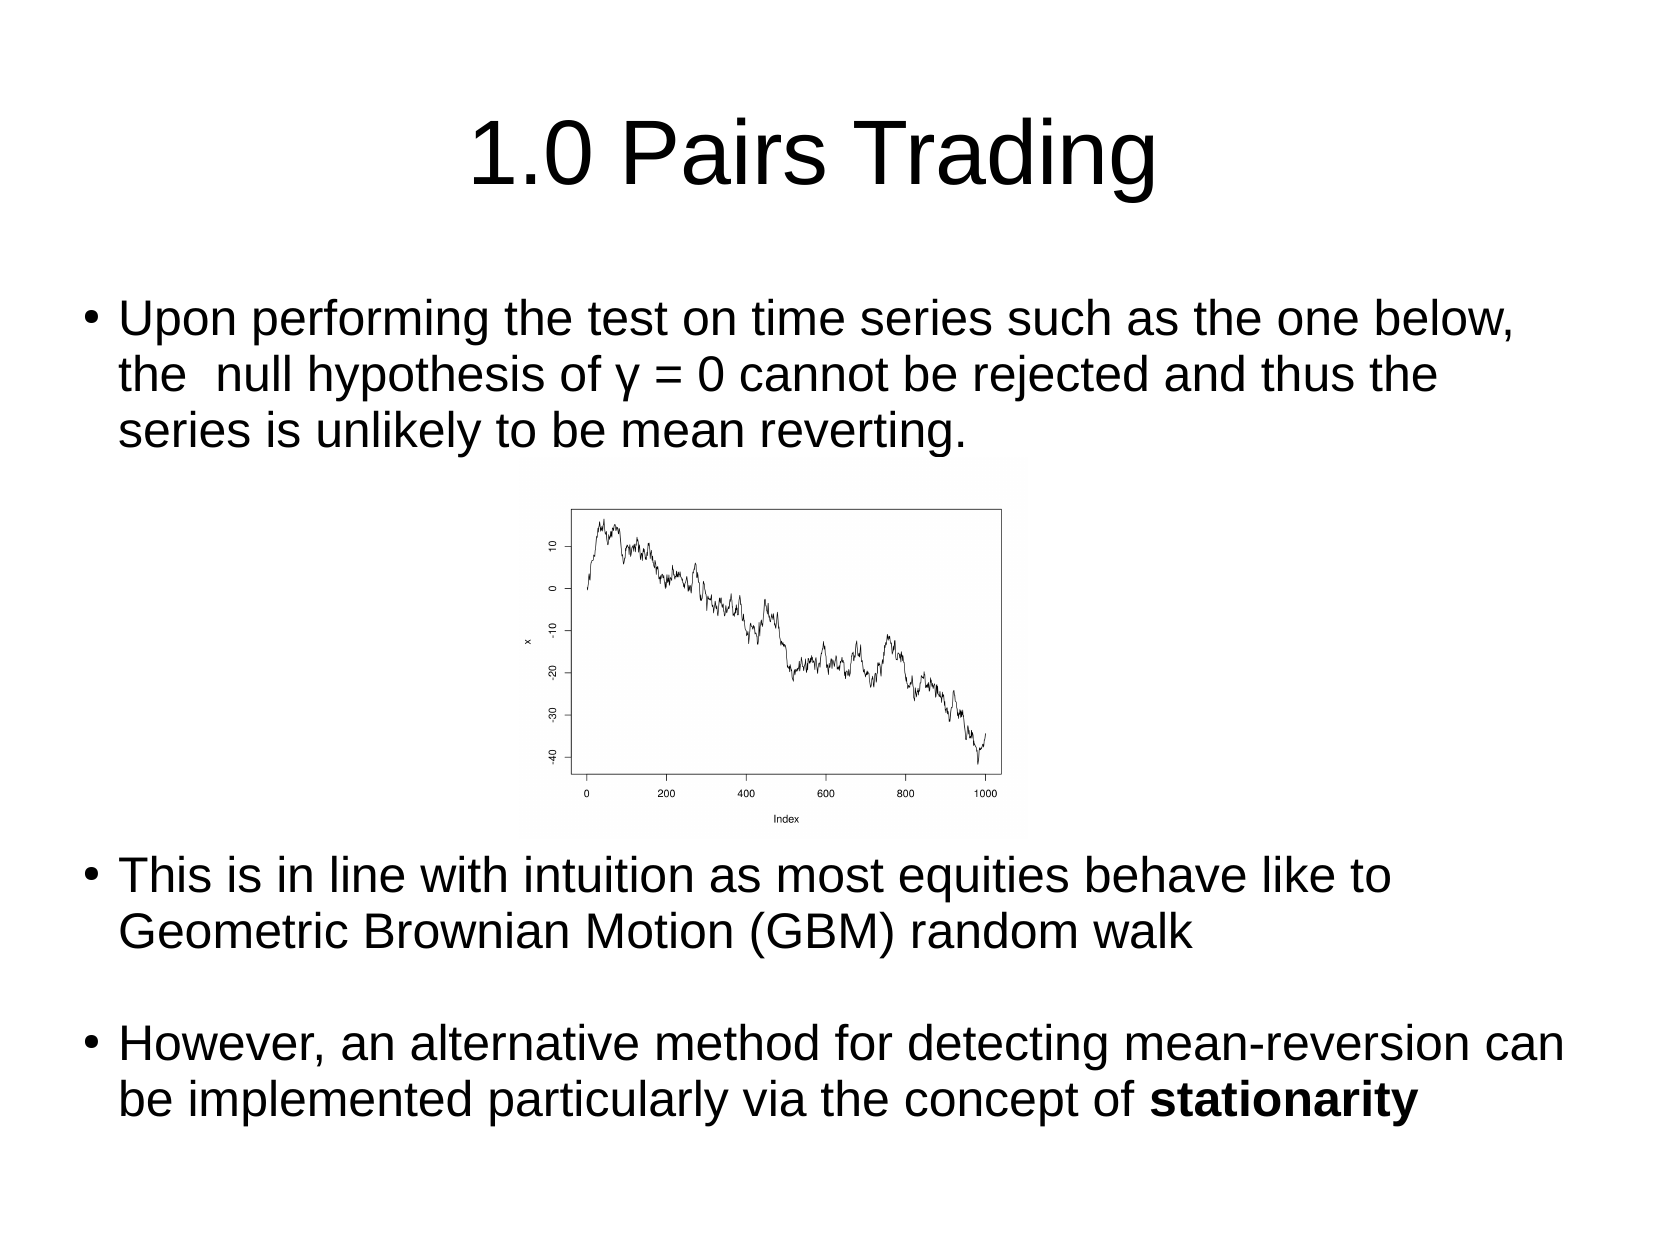

# 1.0 Pairs Trading
Upon performing the test on time series such as the one below, the null hypothesis of γ = 0 cannot be rejected and thus the series is unlikely to be mean reverting.
This is in line with intuition as most equities behave like to Geometric Brownian Motion (GBM) random walk
However, an alternative method for detecting mean-reversion can be implemented particularly via the concept of stationarity